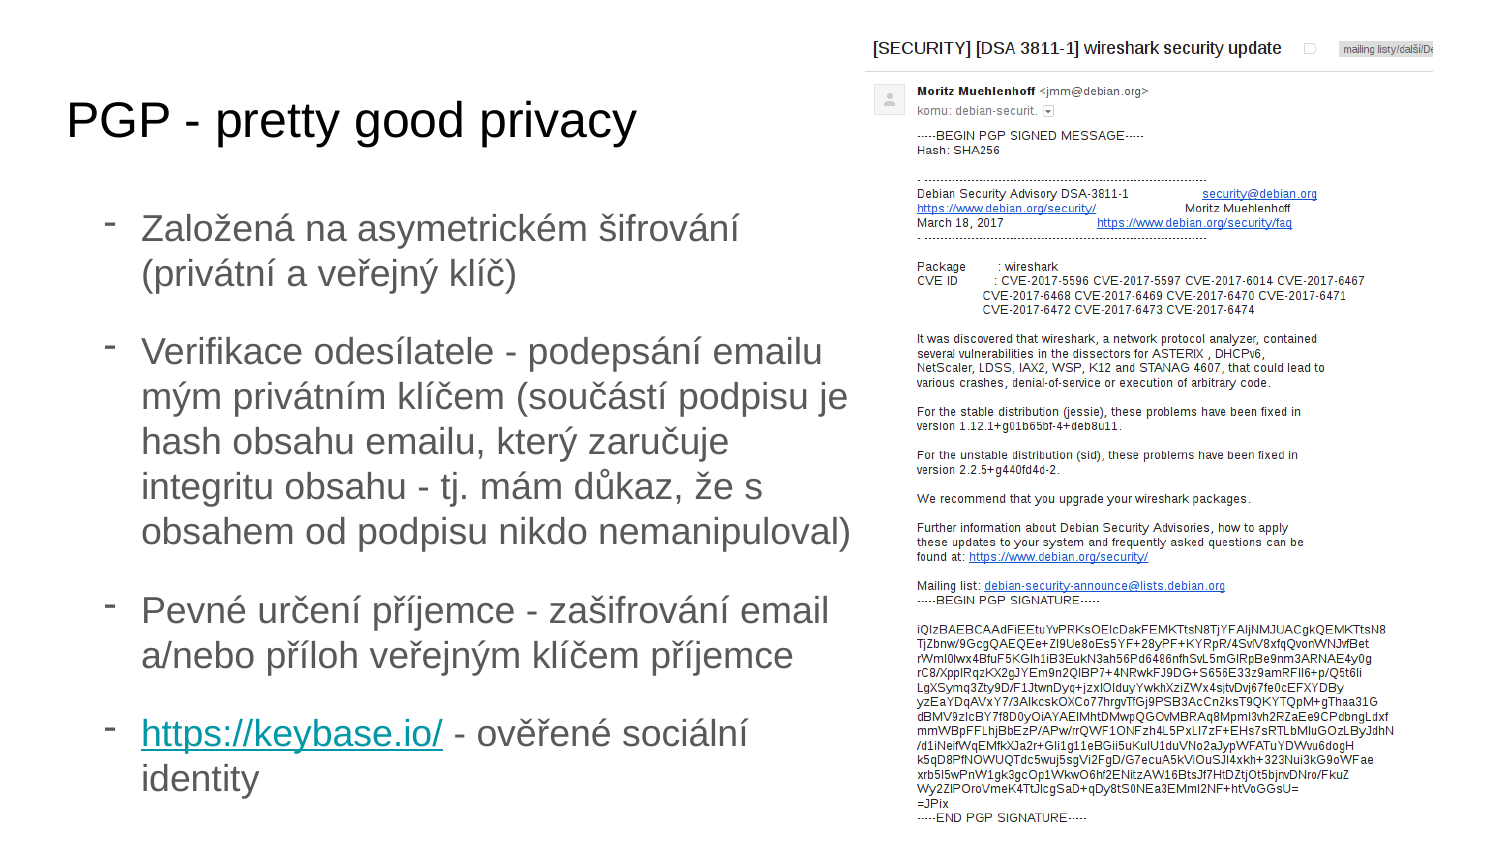

# PGP - pretty good privacy
Založená na asymetrickém šifrování (privátní a veřejný klíč)
Verifikace odesílatele - podepsání emailu mým privátním klíčem (součástí podpisu je hash obsahu emailu, který zaručuje integritu obsahu - tj. mám důkaz, že s obsahem od podpisu nikdo nemanipuloval)
Pevné určení příjemce - zašifrování email a/nebo příloh veřejným klíčem příjemce
https://keybase.io/ - ověřené sociální identity